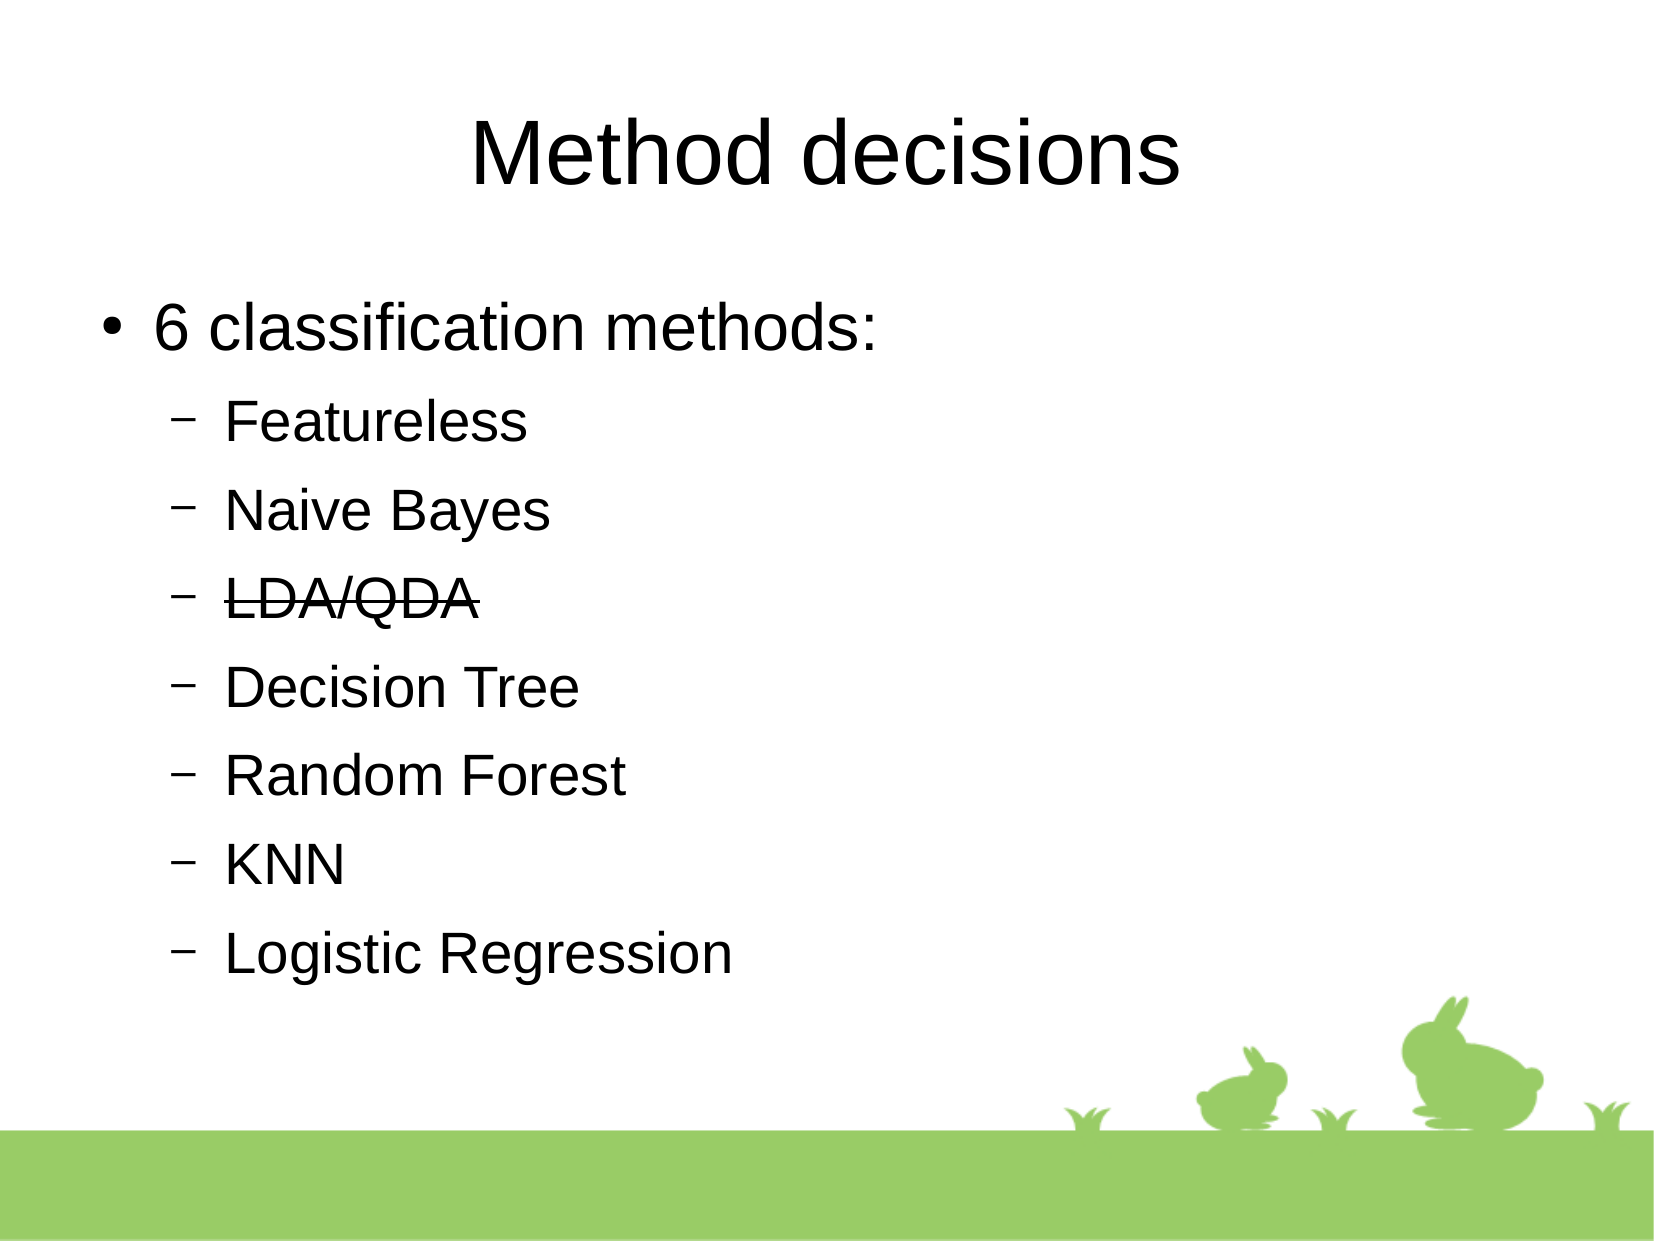

# Method decisions
6 classification methods:
Featureless
Naive Bayes
LDA/QDA
Decision Tree
Random Forest
KNN
Logistic Regression